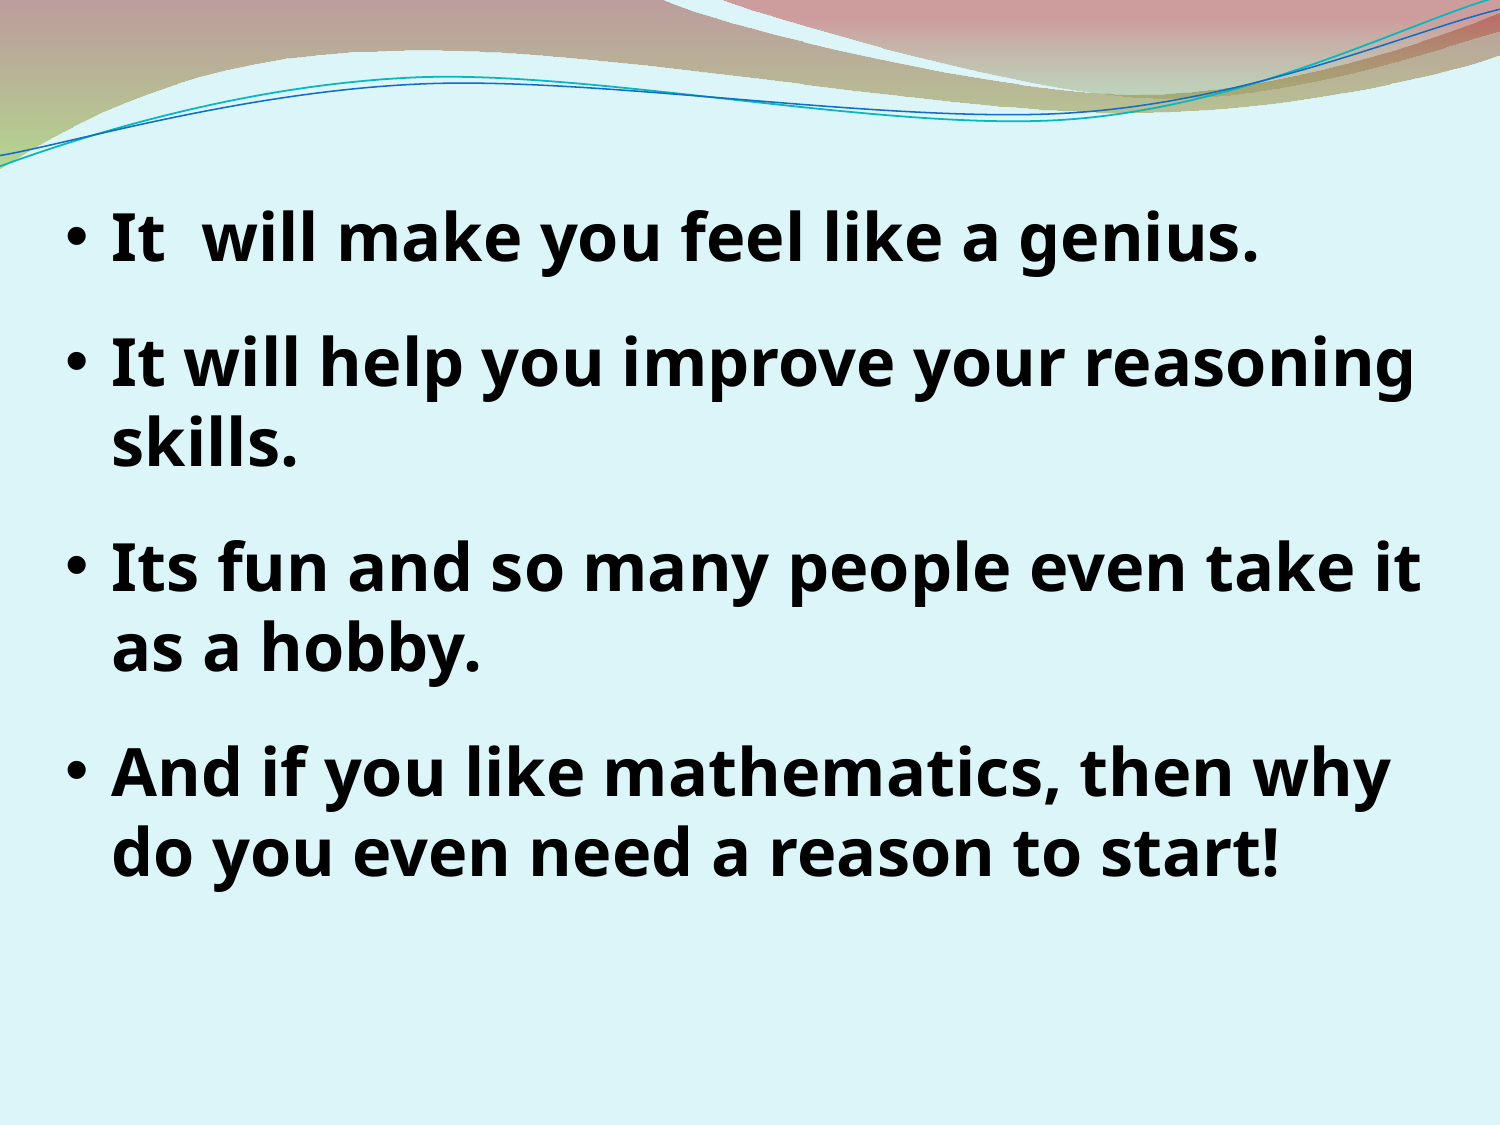

It will make you feel like a genius.
It will help you improve your reasoning skills.
Its fun and so many people even take it as a hobby.
And if you like mathematics, then why do you even need a reason to start!